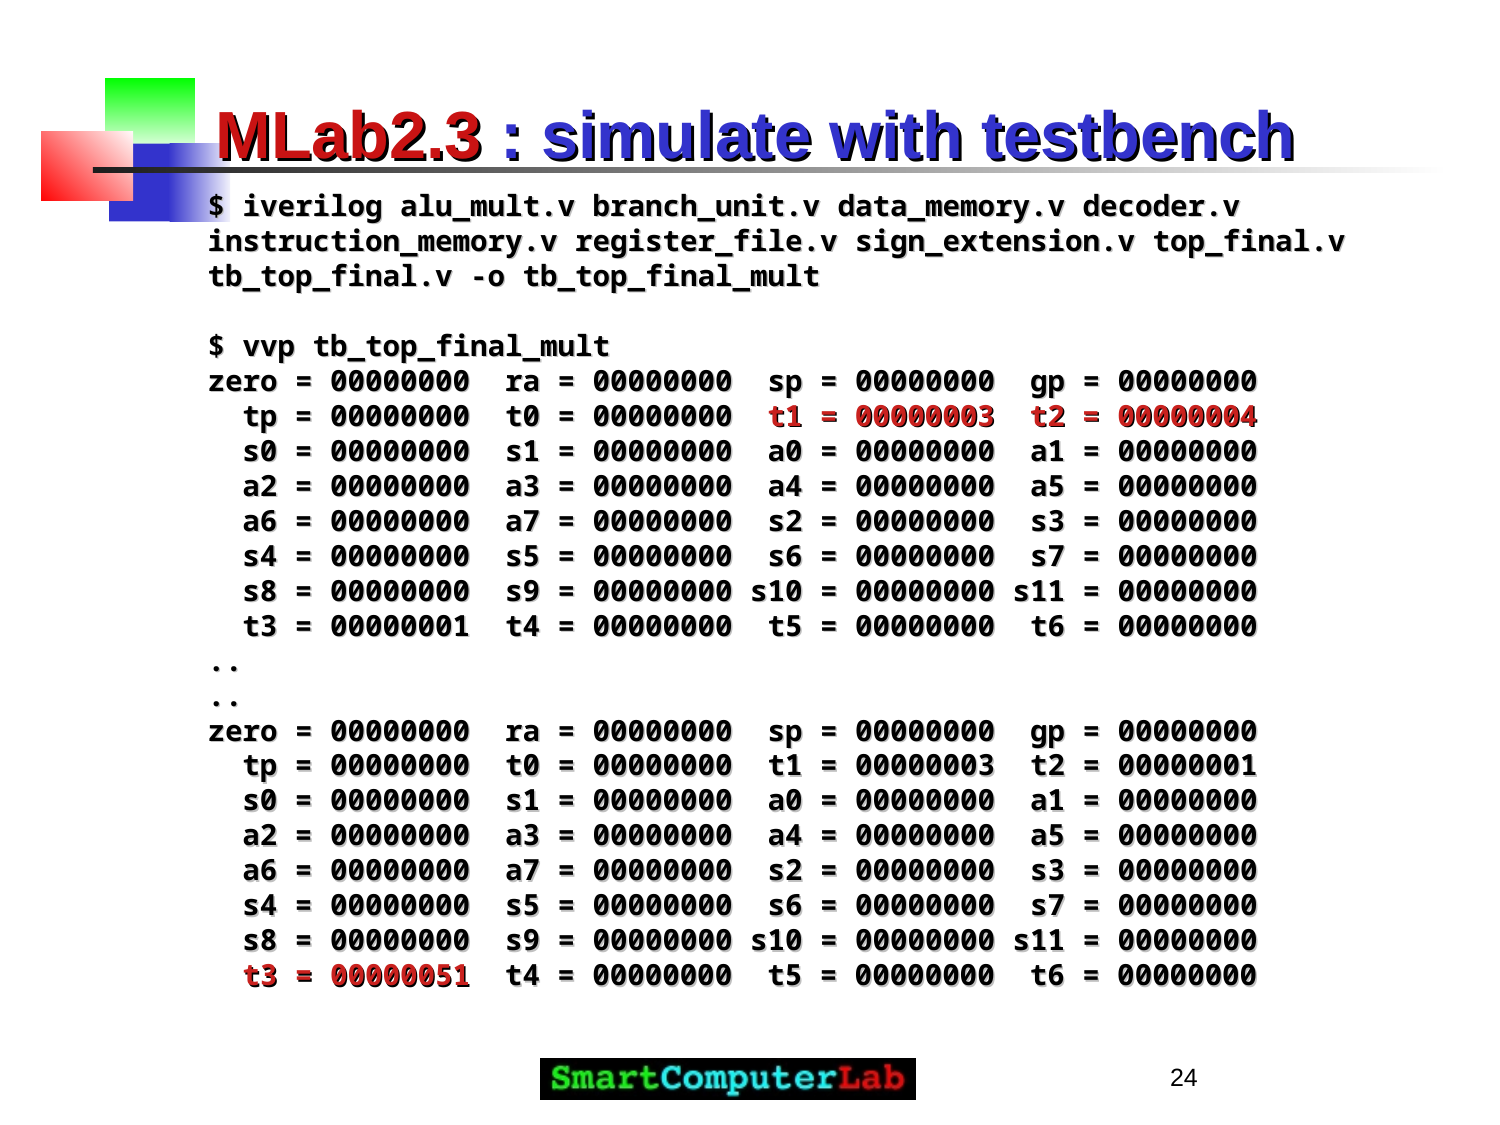

# MLab2.3 : simulate with testbench
$ iverilog alu_mult.v branch_unit.v data_memory.v decoder.v instruction_memory.v register_file.v sign_extension.v top_final.v tb_top_final.v -o tb_top_final_mult
$ vvp tb_top_final_mult
zero = 00000000 ra = 00000000 sp = 00000000 gp = 00000000
 tp = 00000000 t0 = 00000000 t1 = 00000003 t2 = 00000004
 s0 = 00000000 s1 = 00000000 a0 = 00000000 a1 = 00000000
 a2 = 00000000 a3 = 00000000 a4 = 00000000 a5 = 00000000
 a6 = 00000000 a7 = 00000000 s2 = 00000000 s3 = 00000000
 s4 = 00000000 s5 = 00000000 s6 = 00000000 s7 = 00000000
 s8 = 00000000 s9 = 00000000 s10 = 00000000 s11 = 00000000
 t3 = 00000001 t4 = 00000000 t5 = 00000000 t6 = 00000000
..
..
zero = 00000000 ra = 00000000 sp = 00000000 gp = 00000000
 tp = 00000000 t0 = 00000000 t1 = 00000003 t2 = 00000001
 s0 = 00000000 s1 = 00000000 a0 = 00000000 a1 = 00000000
 a2 = 00000000 a3 = 00000000 a4 = 00000000 a5 = 00000000
 a6 = 00000000 a7 = 00000000 s2 = 00000000 s3 = 00000000
 s4 = 00000000 s5 = 00000000 s6 = 00000000 s7 = 00000000
 s8 = 00000000 s9 = 00000000 s10 = 00000000 s11 = 00000000
 t3 = 00000051 t4 = 00000000 t5 = 00000000 t6 = 00000000
24